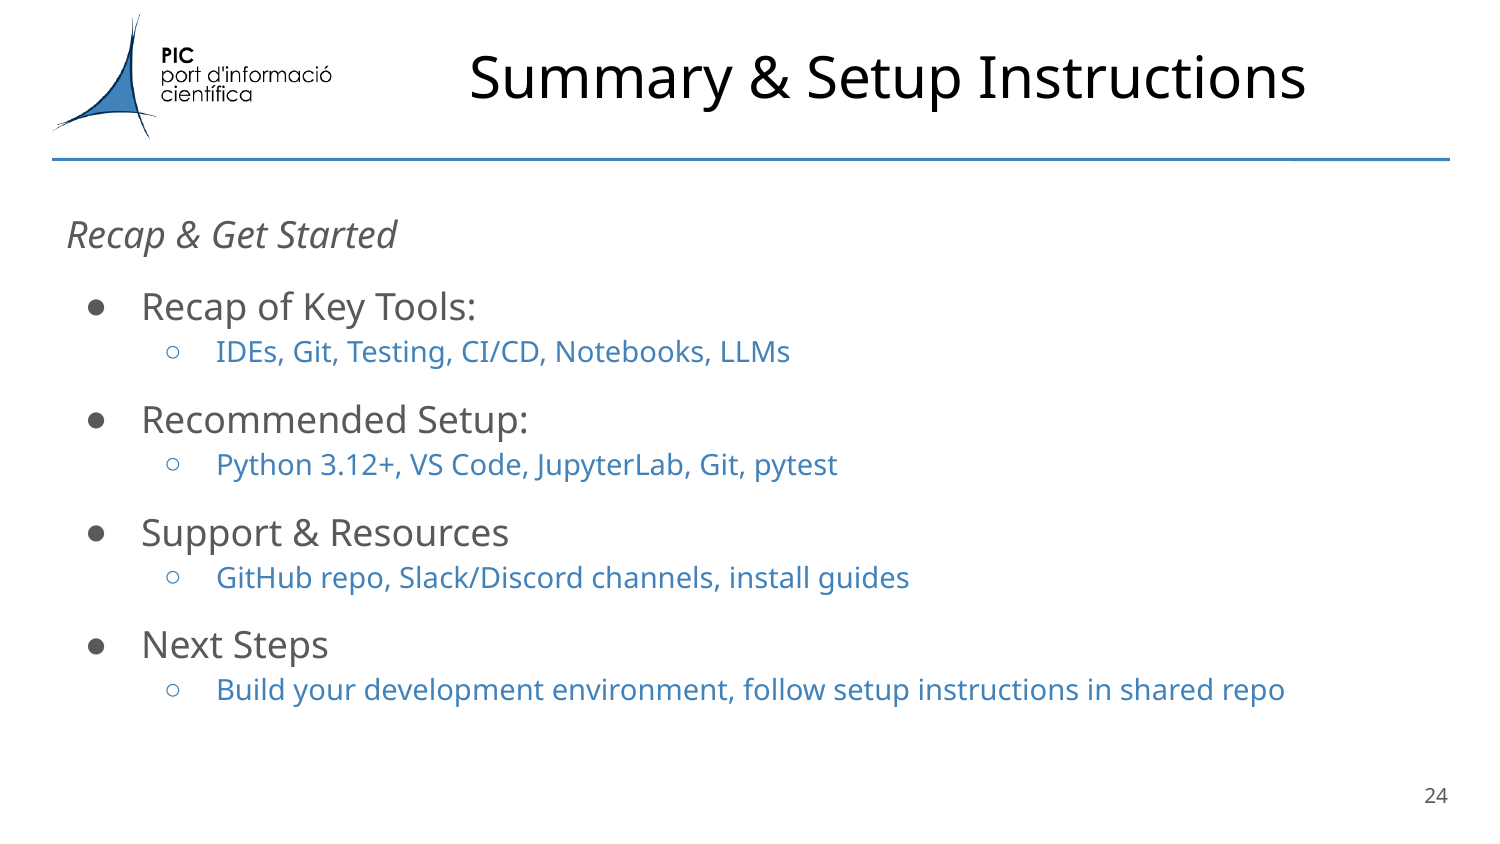

# Summary & Setup Instructions
Recap & Get Started
Recap of Key Tools:
IDEs, Git, Testing, CI/CD, Notebooks, LLMs
Recommended Setup:
Python 3.12+, VS Code, JupyterLab, Git, pytest
Support & Resources
GitHub repo, Slack/Discord channels, install guides
Next Steps
Build your development environment, follow setup instructions in shared repo